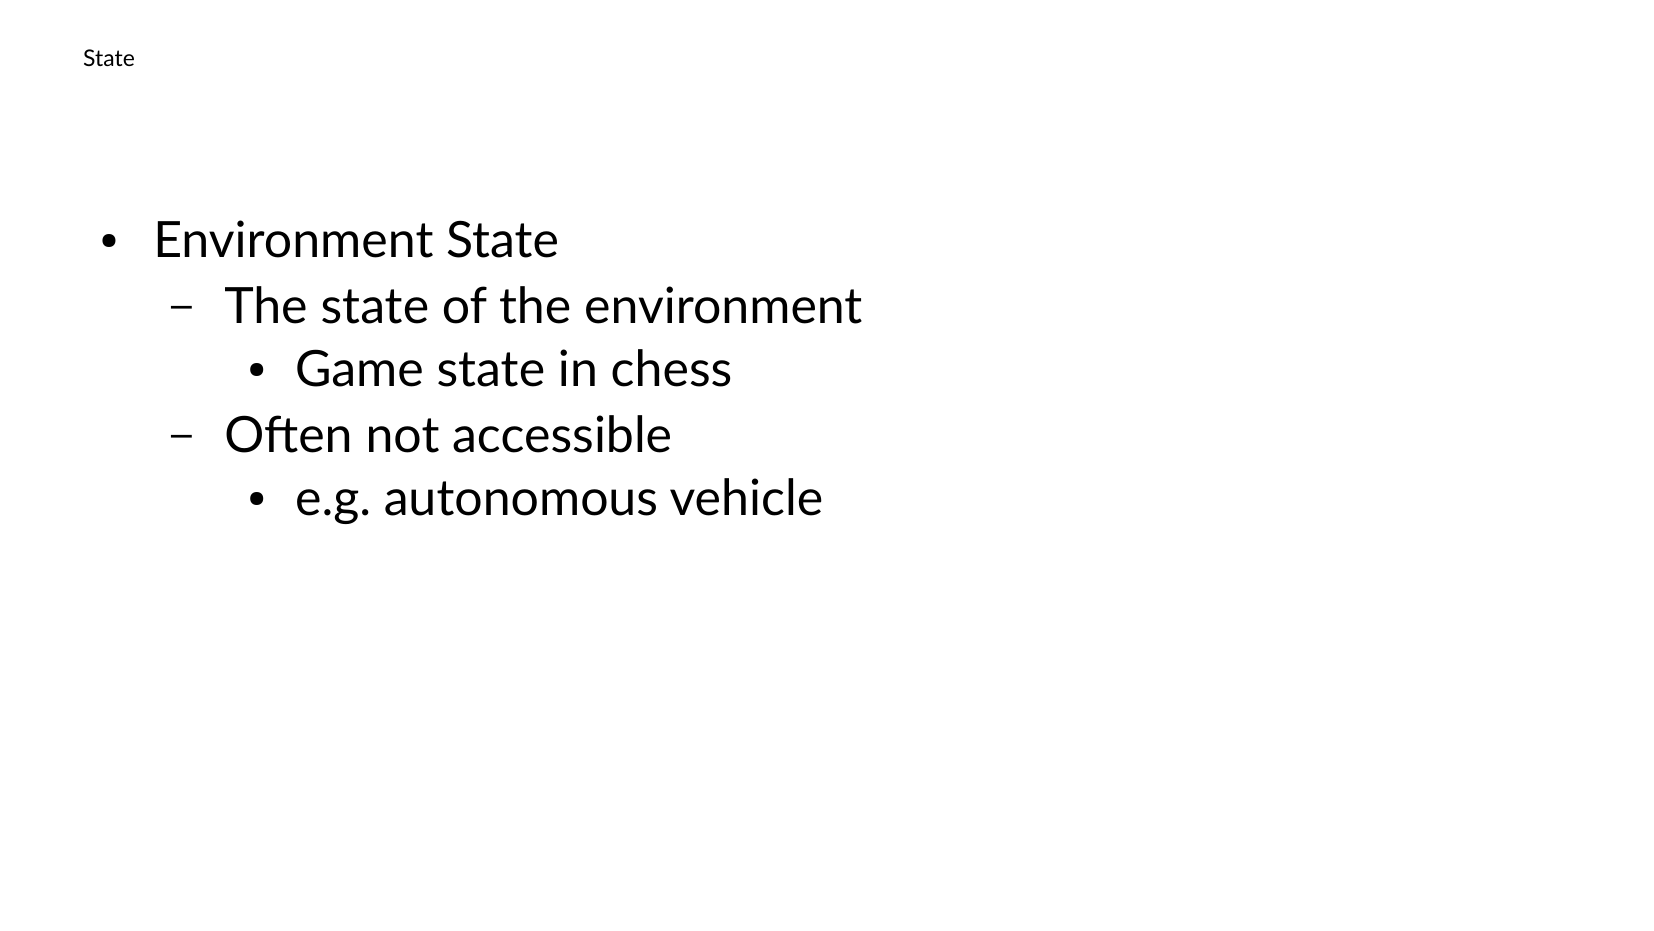

# State
Environment State
The state of the environment
Game state in chess
Often not accessible
e.g. autonomous vehicle